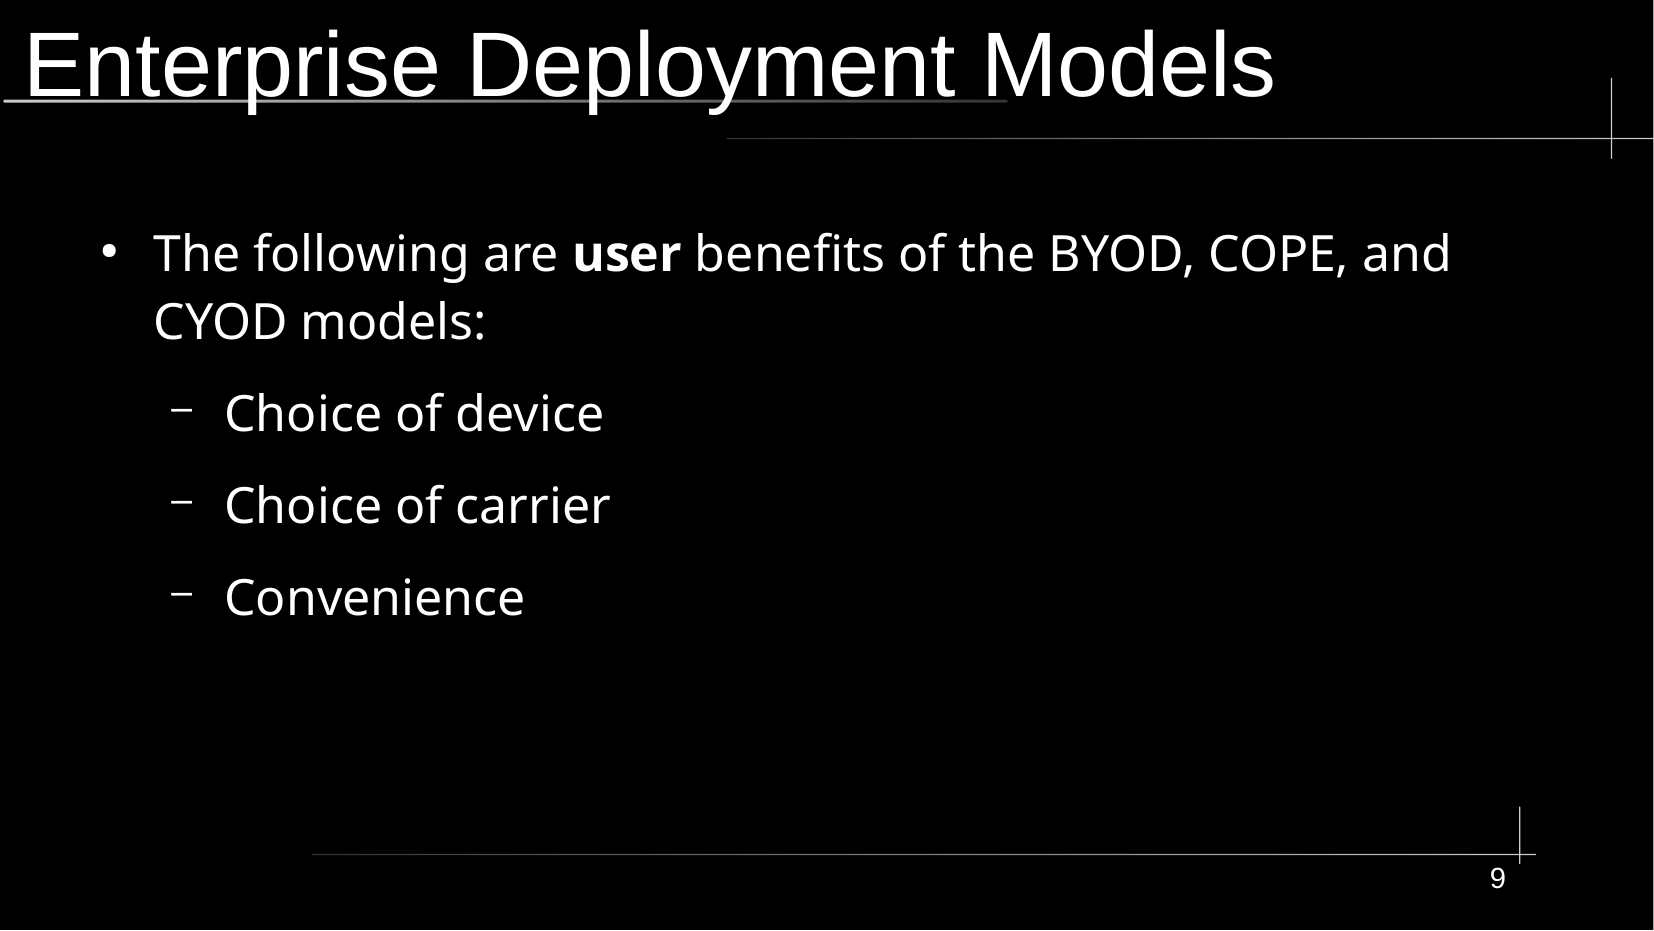

# Enterprise Deployment Models
The following are user benefits of the BYOD, COPE, and CYOD models:
Choice of device
Choice of carrier
Convenience
9